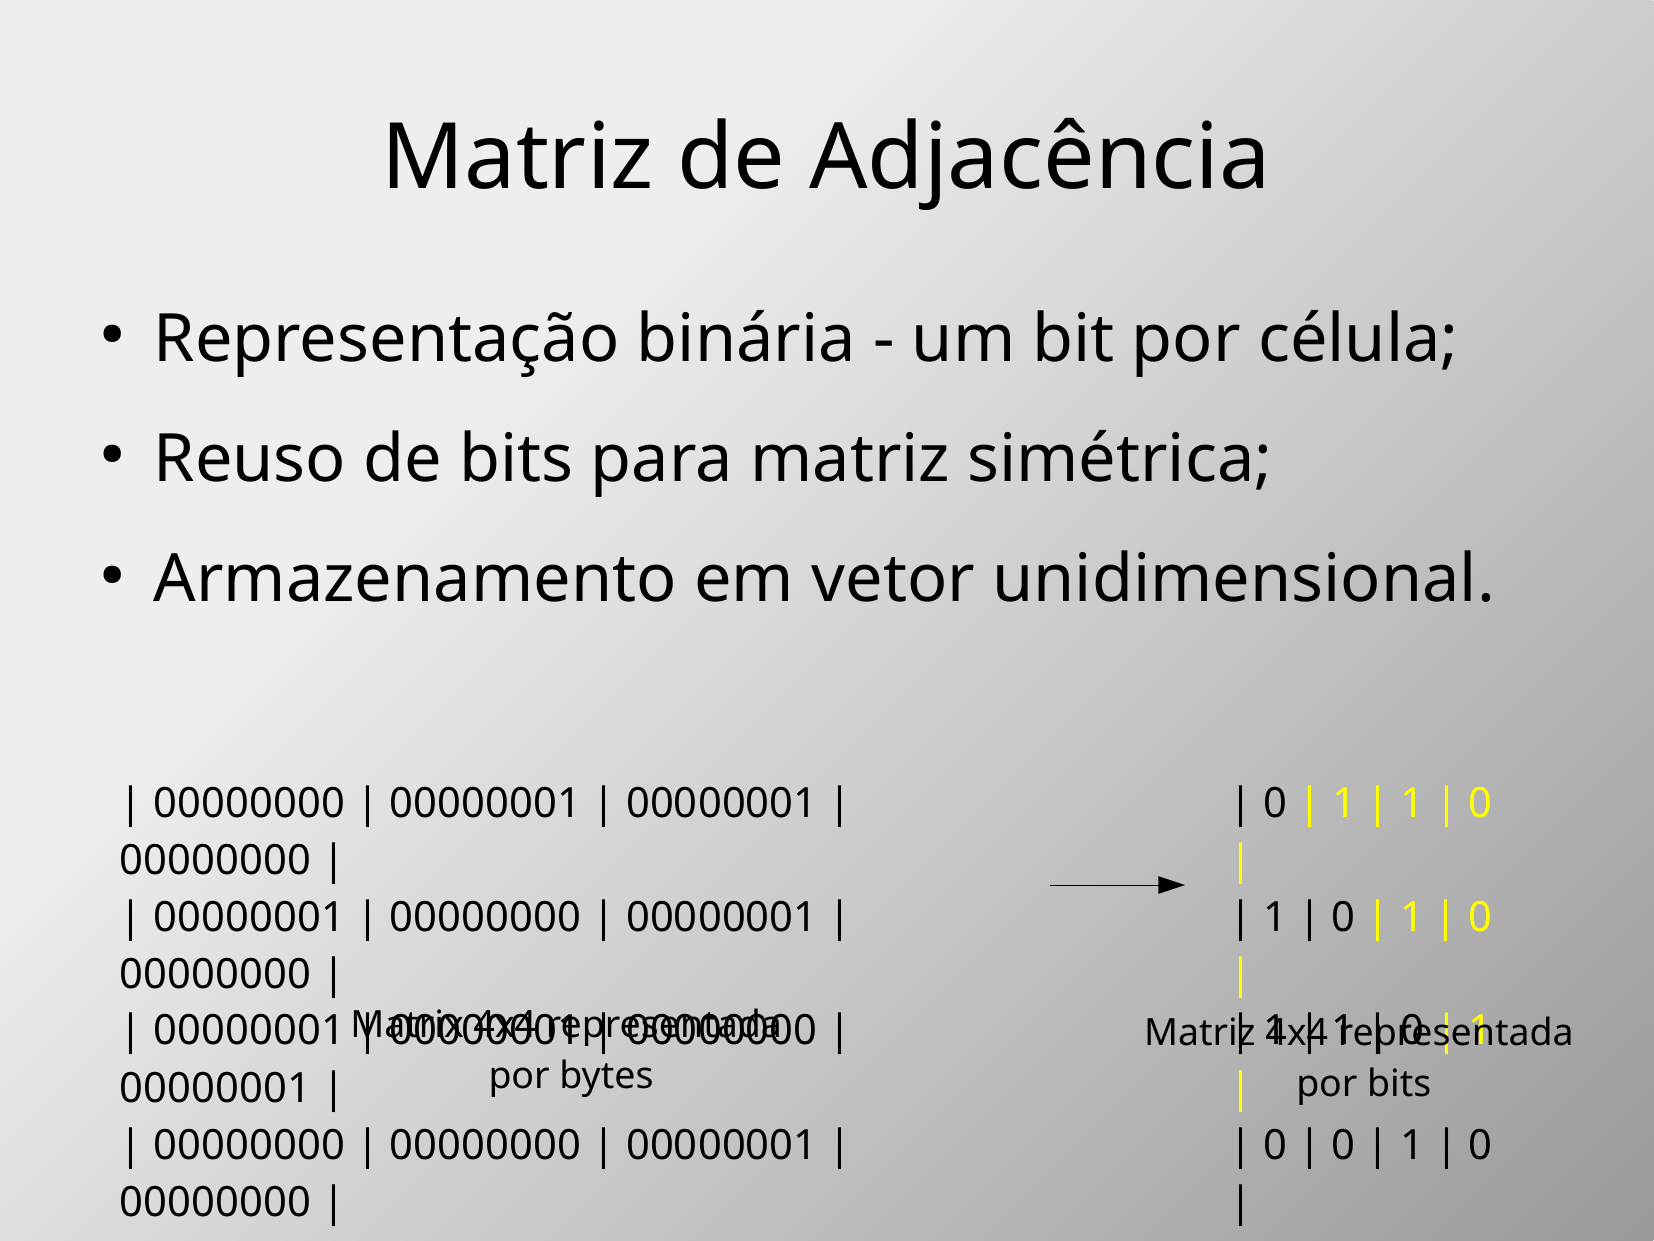

# Matriz de Adjacência
Representação binária - um bit por célula;
Reuso de bits para matriz simétrica;
Armazenamento em vetor unidimensional.
| 00000000 | 00000001 | 00000001 | 00000000 |
| 00000001 | 00000000 | 00000001 | 00000000 |
| 00000001 | 00000001 | 00000000 | 00000001 |
| 00000000 | 00000000 | 00000001 | 00000000 |
| 0 | 1 | 1 | 0 |
| 1 | 0 | 1 | 0 |
| 1 | 1 | 0 | 1 |
| 0 | 0 | 1 | 0 |
Matrix 4x4 representada
por bytes
Matriz 4x4 representada
por bits